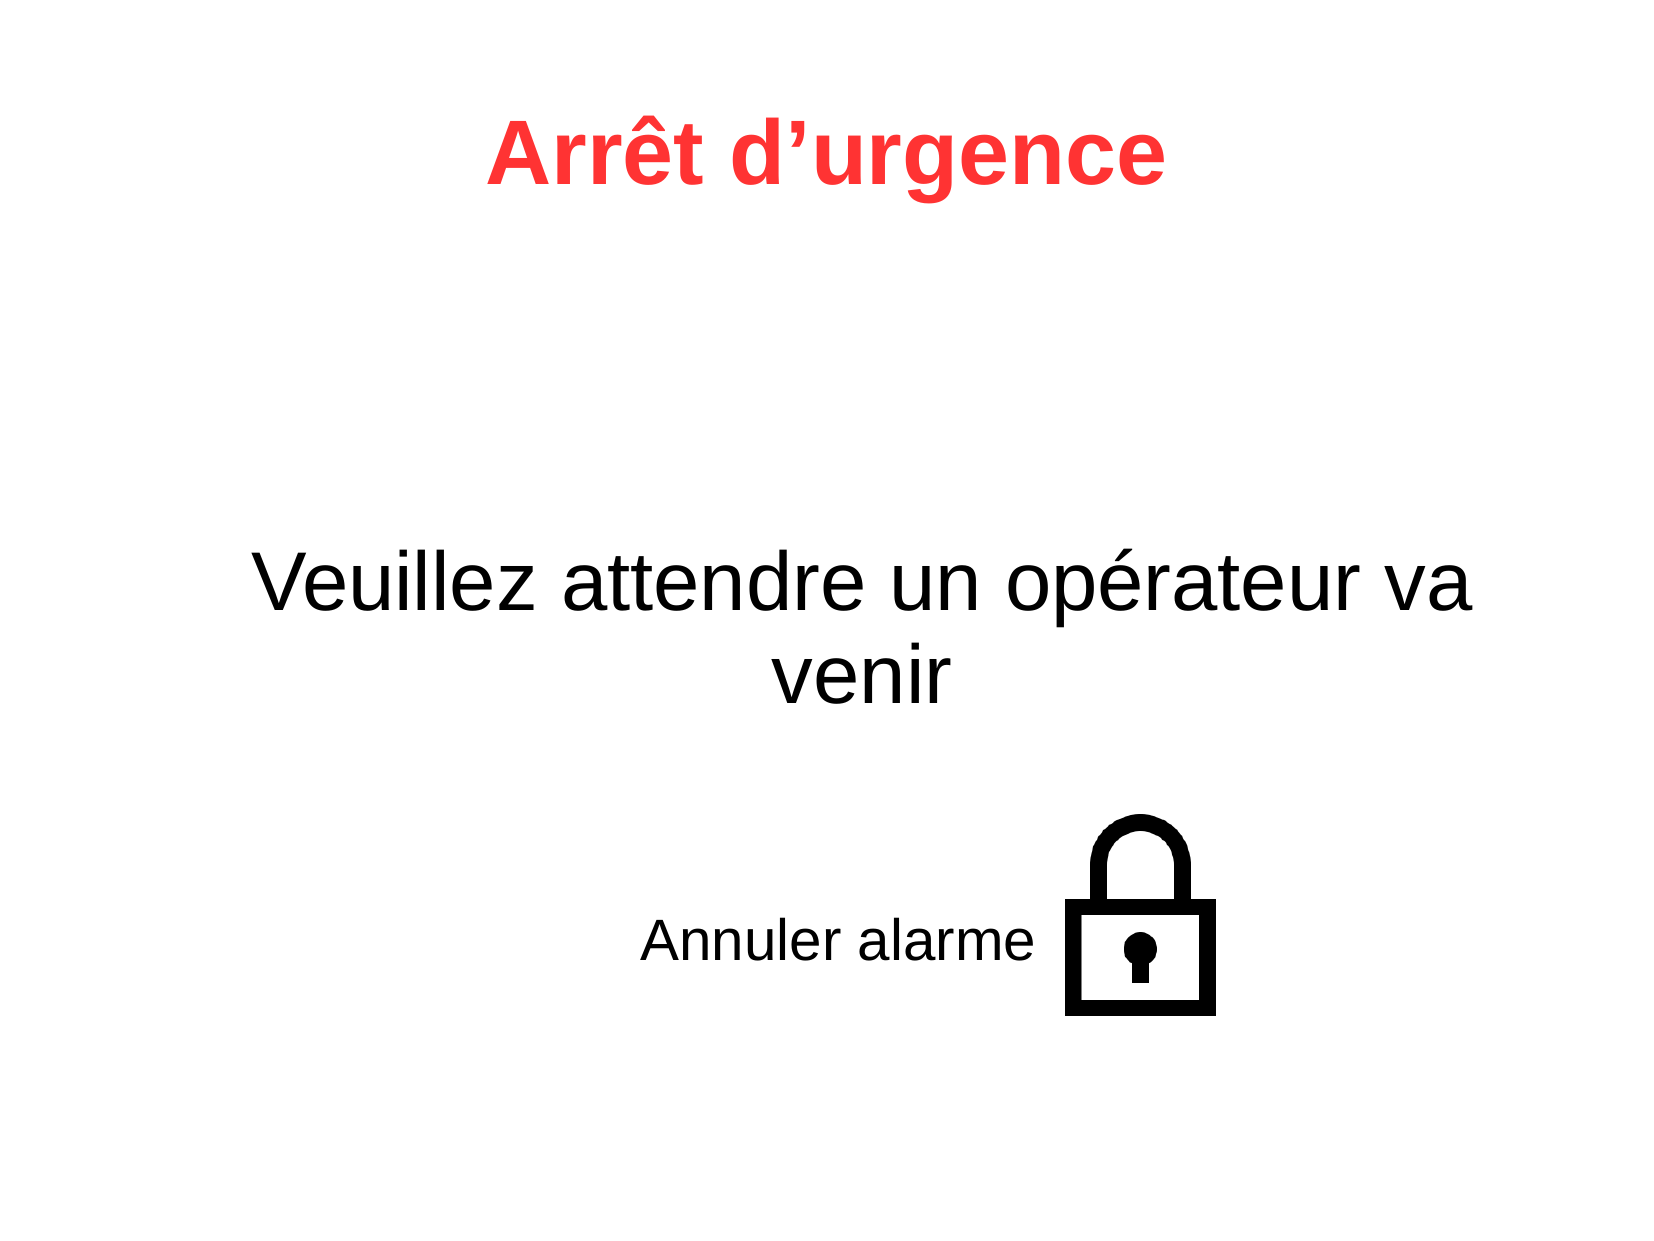

# Arrêt d’urgence
Veuillez attendre un opérateur va venir
Annuler alarme